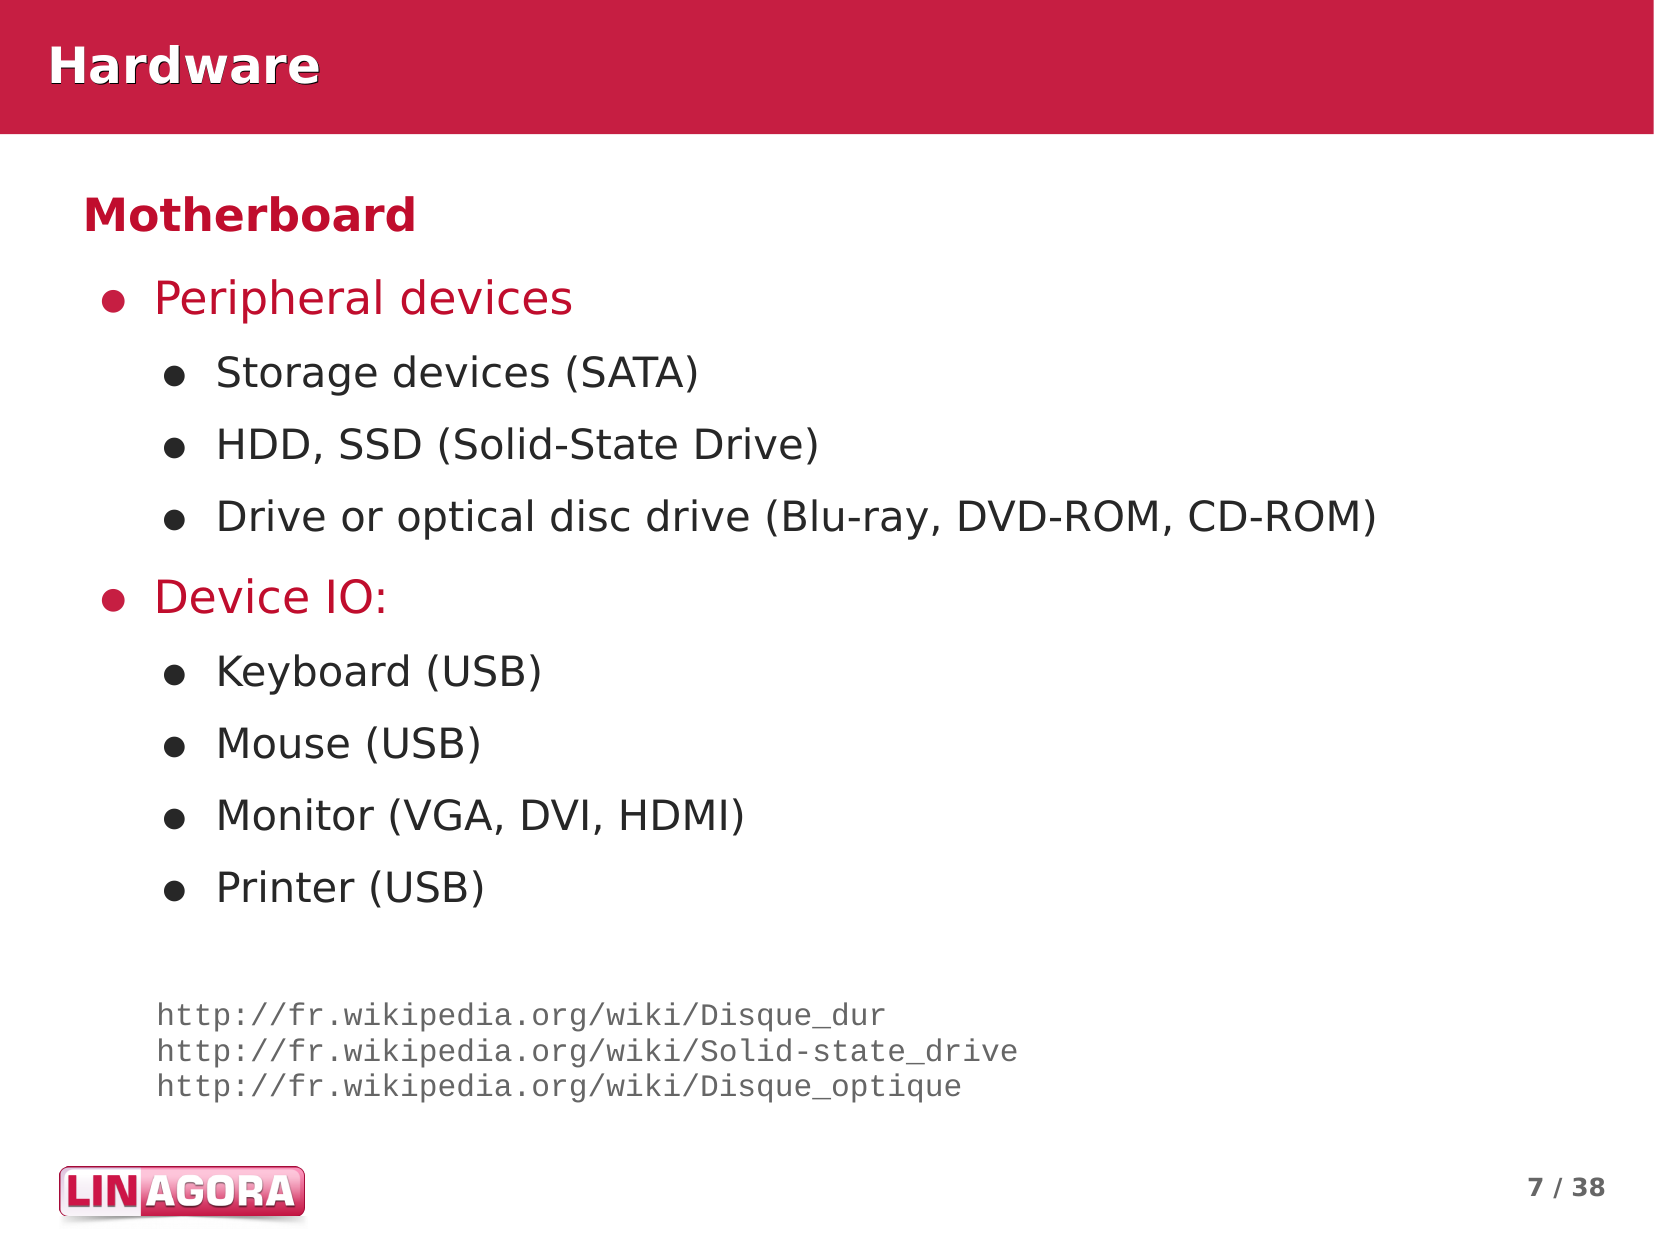

# Hardware
Motherboard
Peripheral devices
Storage devices (SATA)
HDD, SSD (Solid-State Drive)
Drive or optical disc drive (Blu-ray, DVD-ROM, CD-ROM)
Device IO:
Keyboard (USB)
Mouse (USB)
Monitor (VGA, DVI, HDMI)
Printer (USB)
http://fr.wikipedia.org/wiki/Disque_dur
http://fr.wikipedia.org/wiki/Solid-state_drive
http://fr.wikipedia.org/wiki/Disque_optique